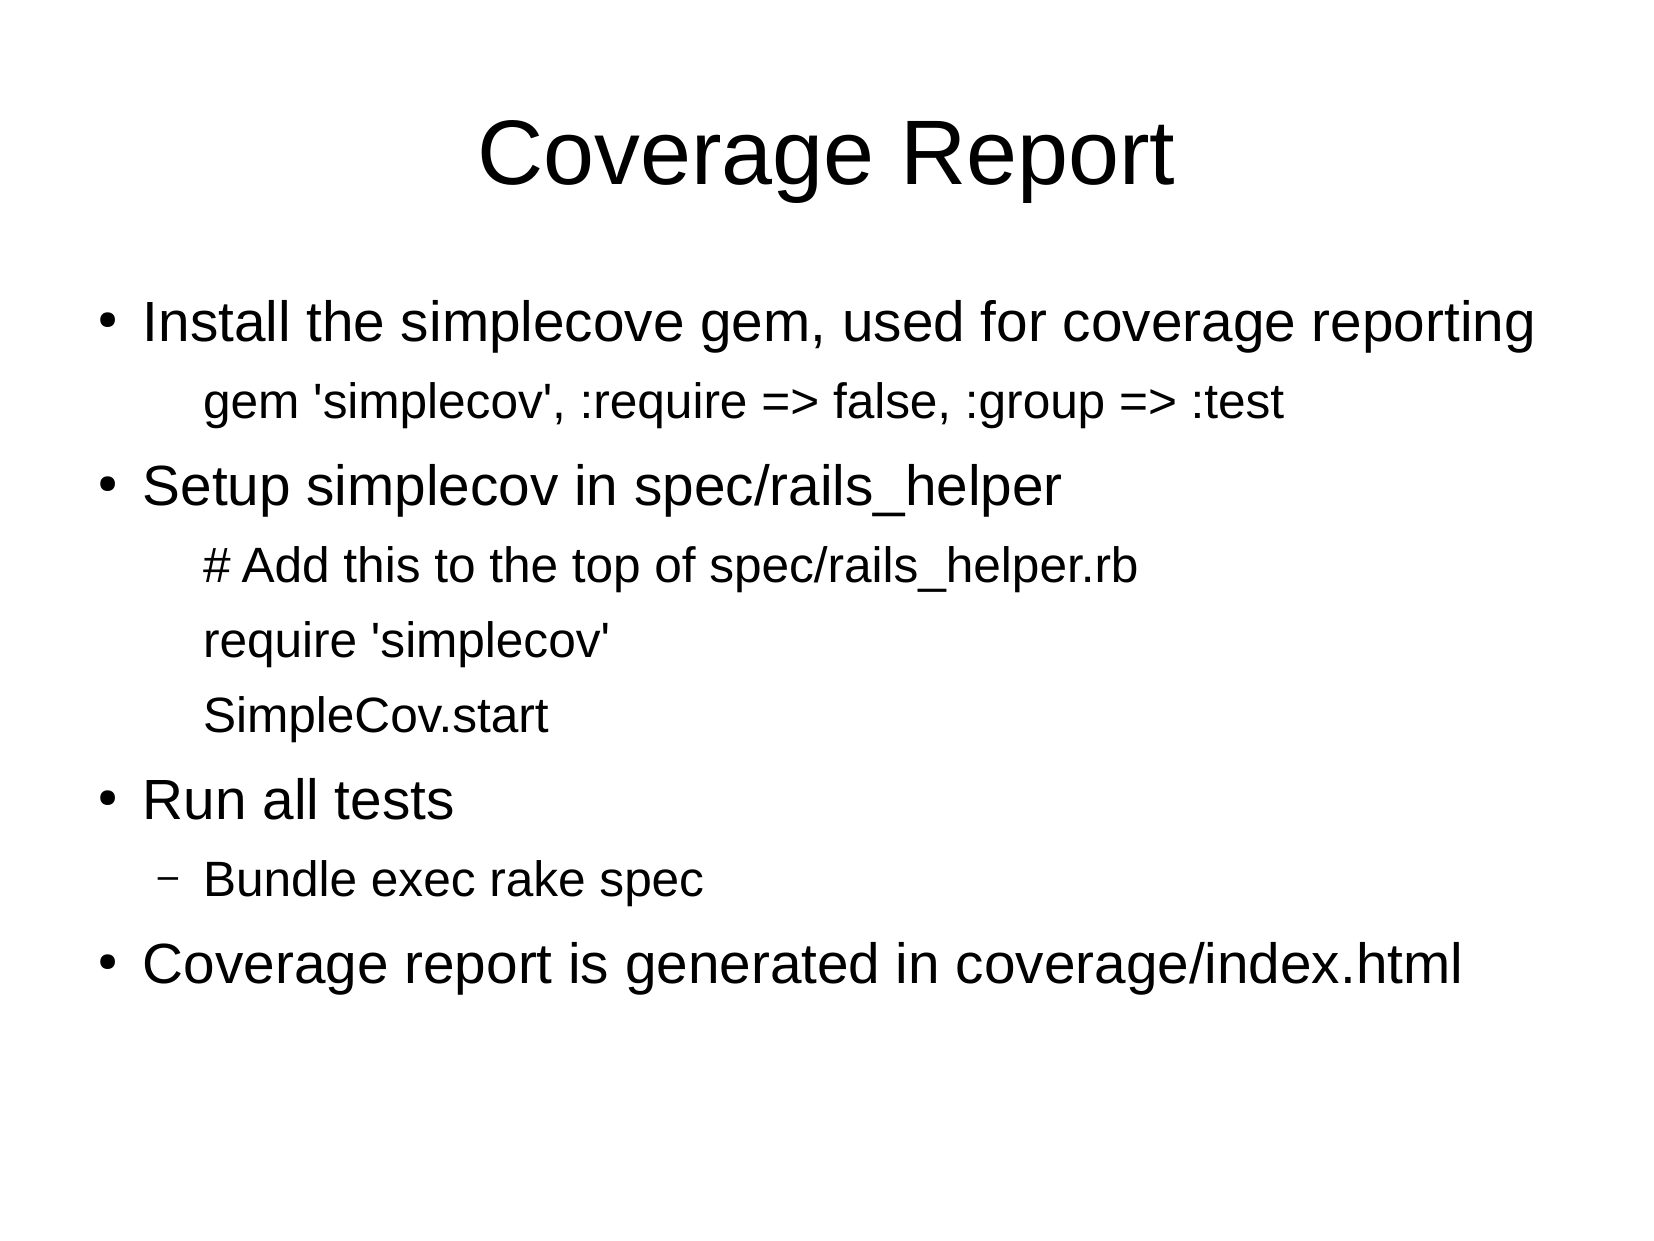

# Coverage Report
Install the simplecove gem, used for coverage reporting
gem 'simplecov', :require => false, :group => :test
Setup simplecov in spec/rails_helper
# Add this to the top of spec/rails_helper.rb
require 'simplecov'
SimpleCov.start
Run all tests
Bundle exec rake spec
Coverage report is generated in coverage/index.html